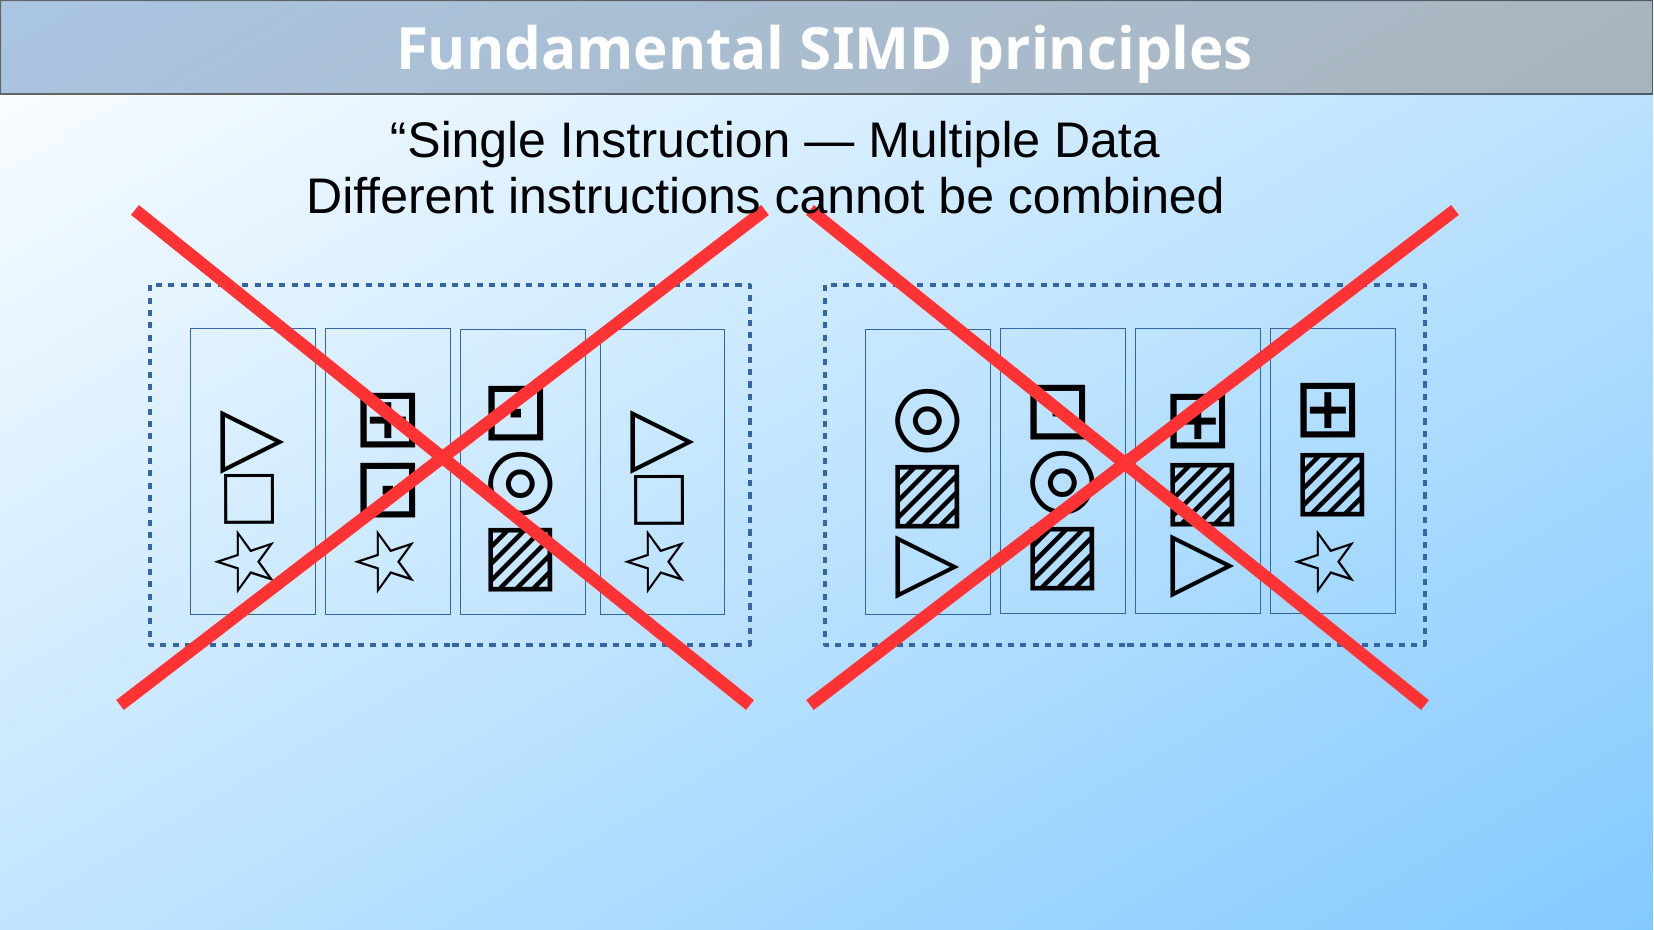

Fundamental SIMD principles
 “Single Instruction — Multiple Data
 Different instructions cannot be combined
▧◎⊡
▽▧⊞
☆□▽
☆▧⊞
☆⊡⊞
▧◎⊡
☆□▽
▽▧◎